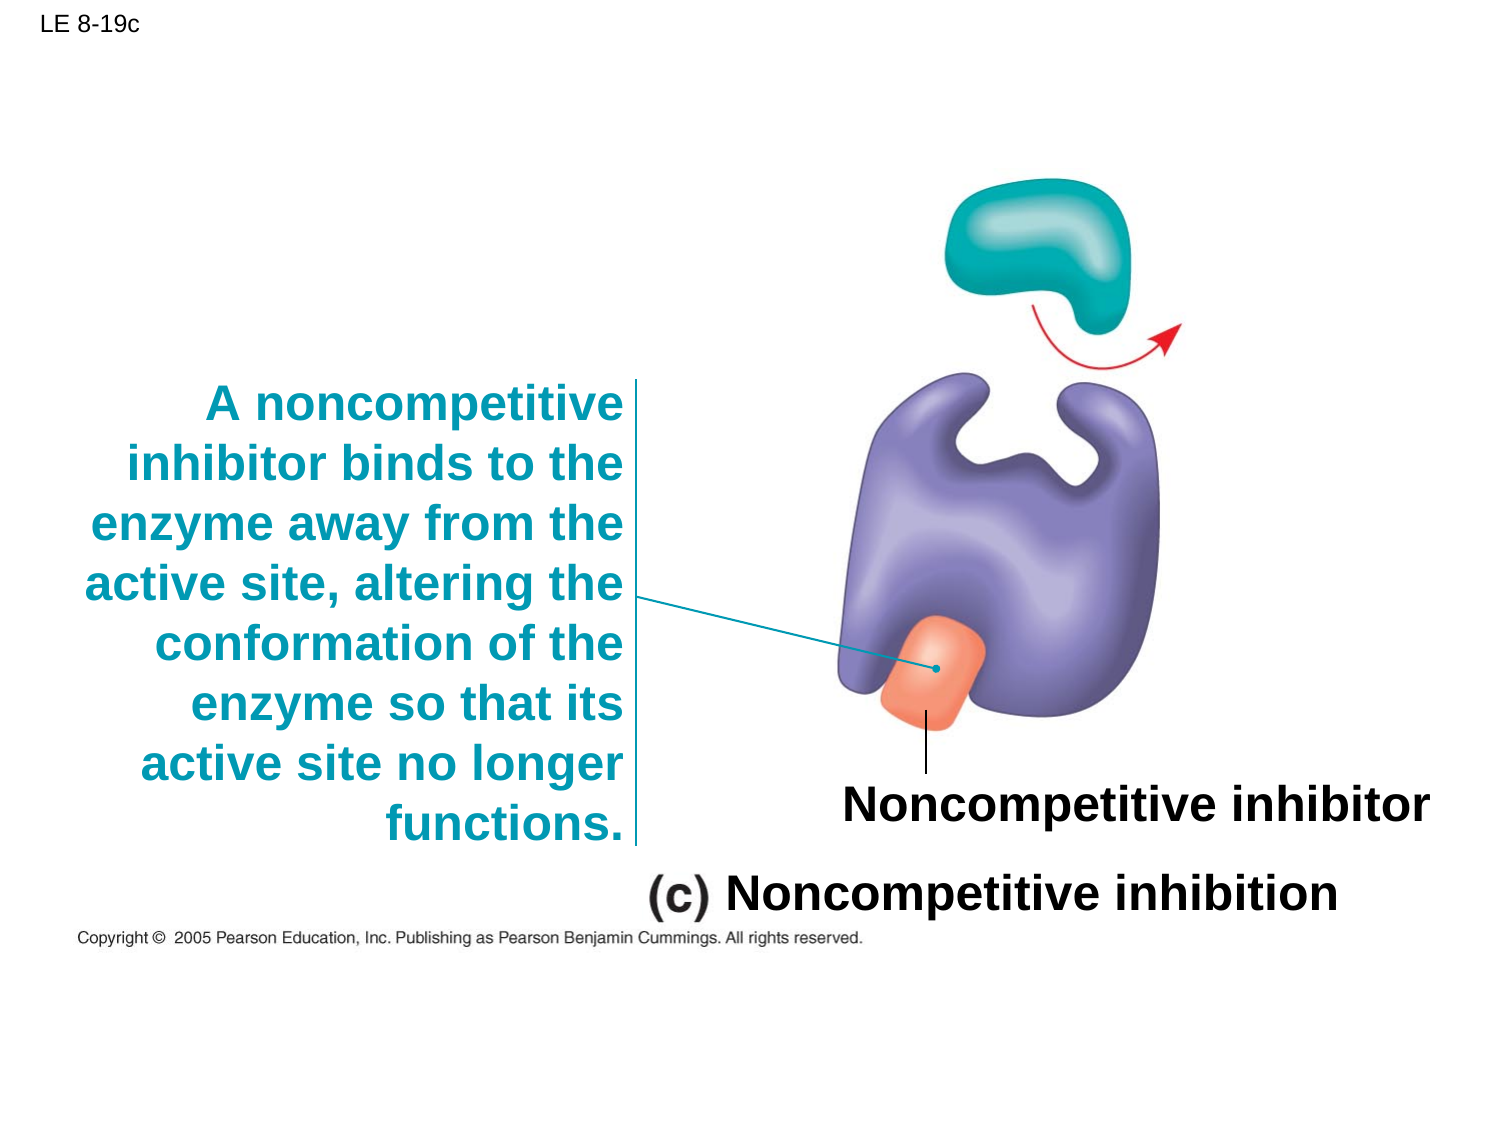

# LE 8-19c
A noncompetitive
inhibitor binds to the
enzyme away from the
active site, altering the
conformation of the
enzyme so that its
active site no longer
functions.
Noncompetitive inhibitor
Noncompetitive inhibition